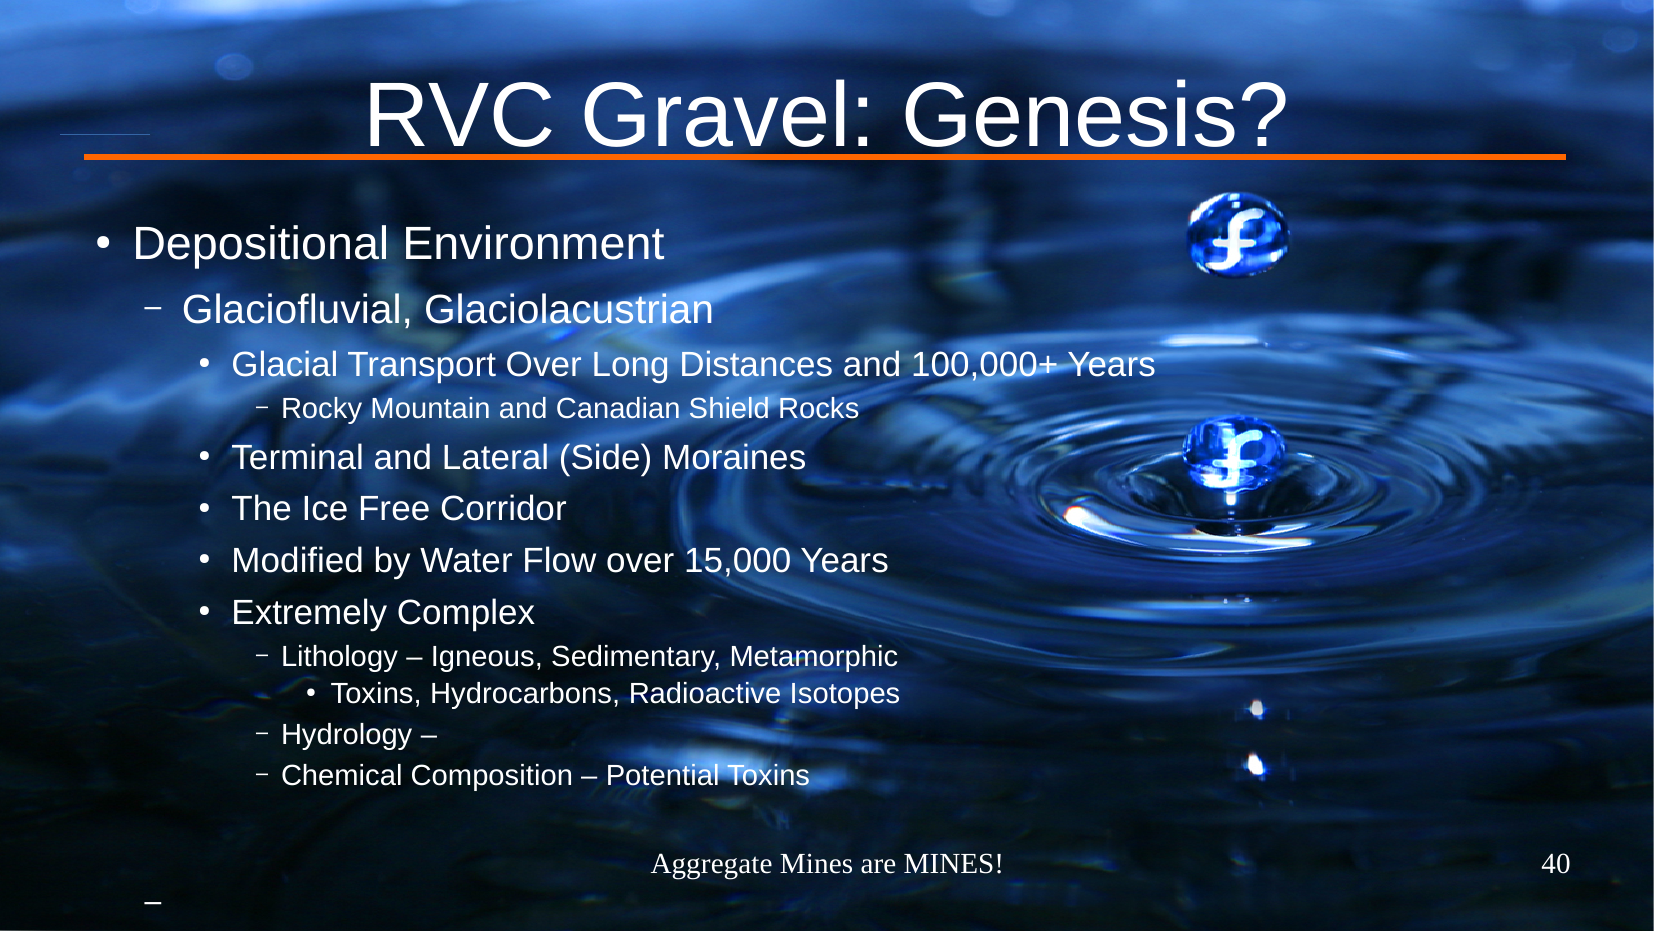

# RVC Gravel: Genesis?
Depositional Environment
Glaciofluvial, Glaciolacustrian
Glacial Transport Over Long Distances and 100,000+ Years
Rocky Mountain and Canadian Shield Rocks
Terminal and Lateral (Side) Moraines
The Ice Free Corridor
Modified by Water Flow over 15,000 Years
Extremely Complex
Lithology – Igneous, Sedimentary, Metamorphic
Toxins, Hydrocarbons, Radioactive Isotopes
Hydrology –
Chemical Composition – Potential Toxins
Aggregate Mines are MINES!
40